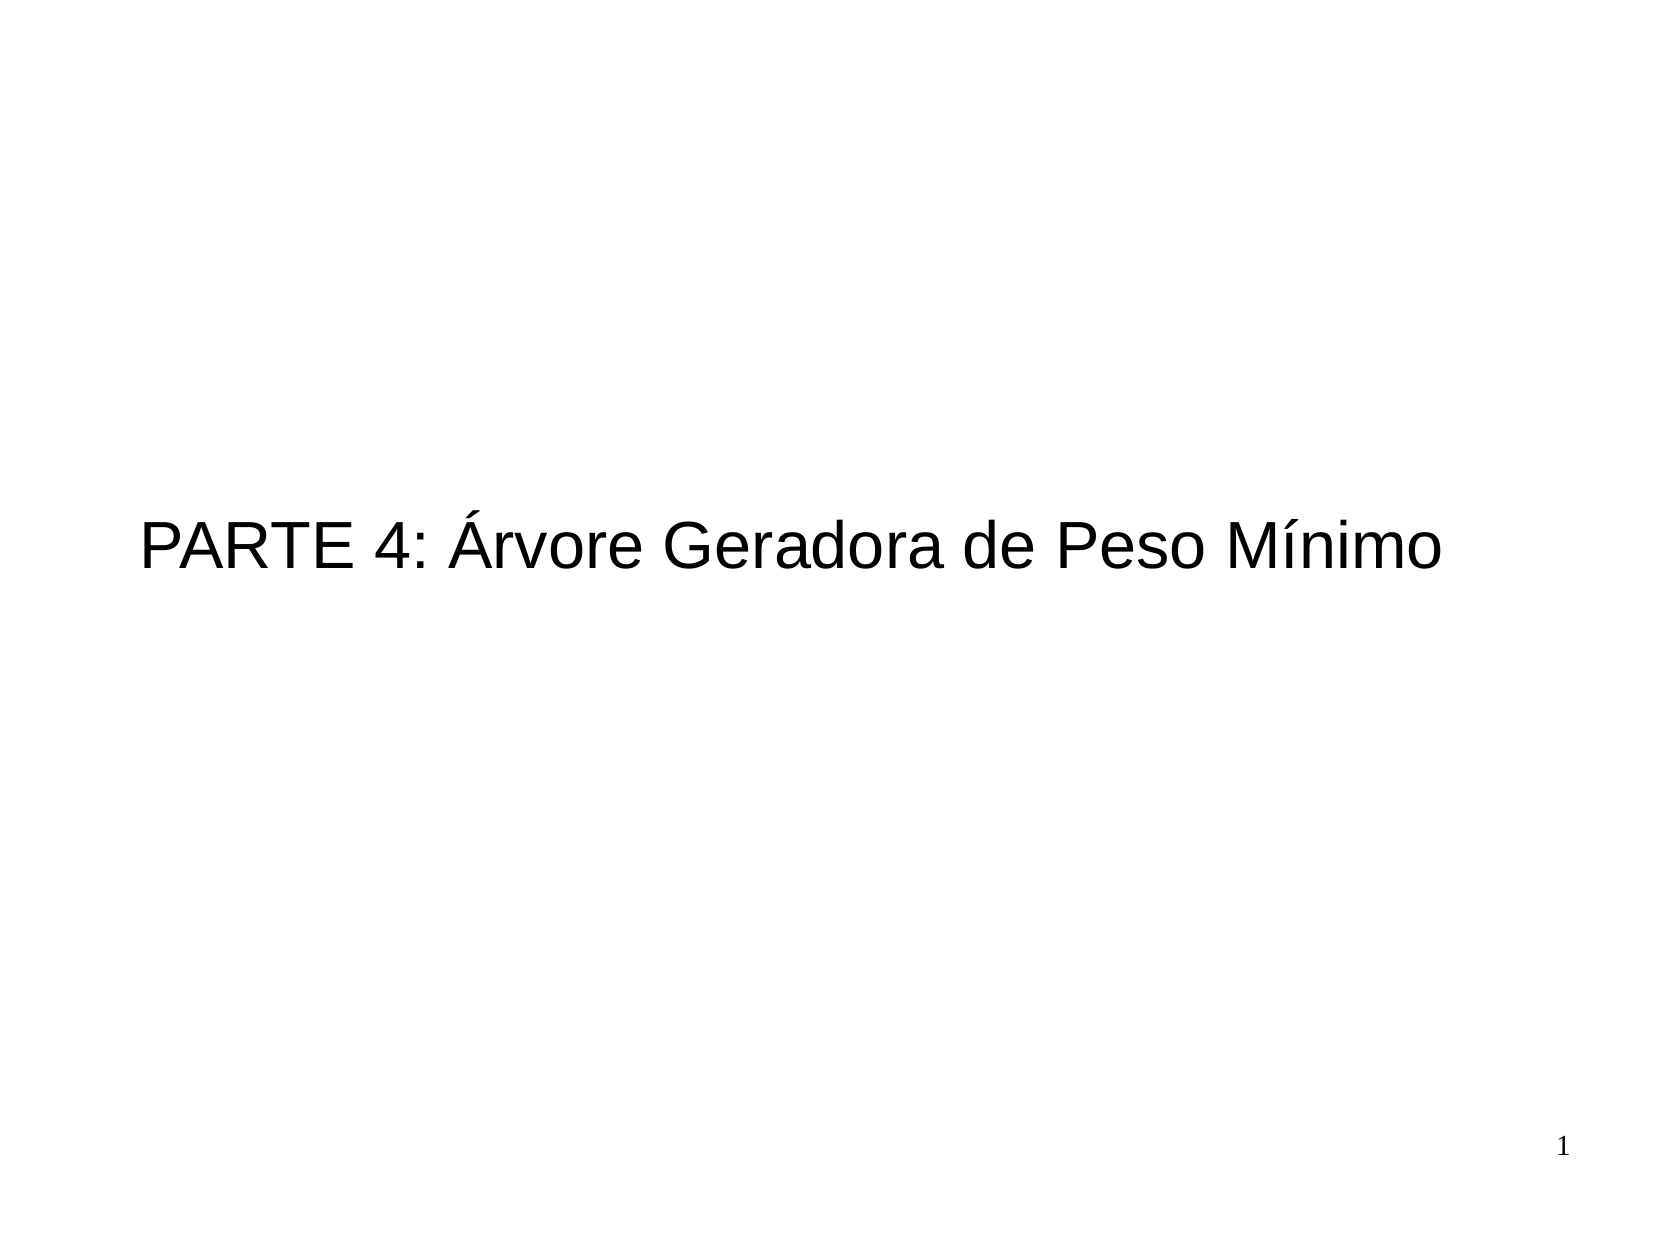

# PARTE 4: Árvore Geradora de Peso Mínimo
1